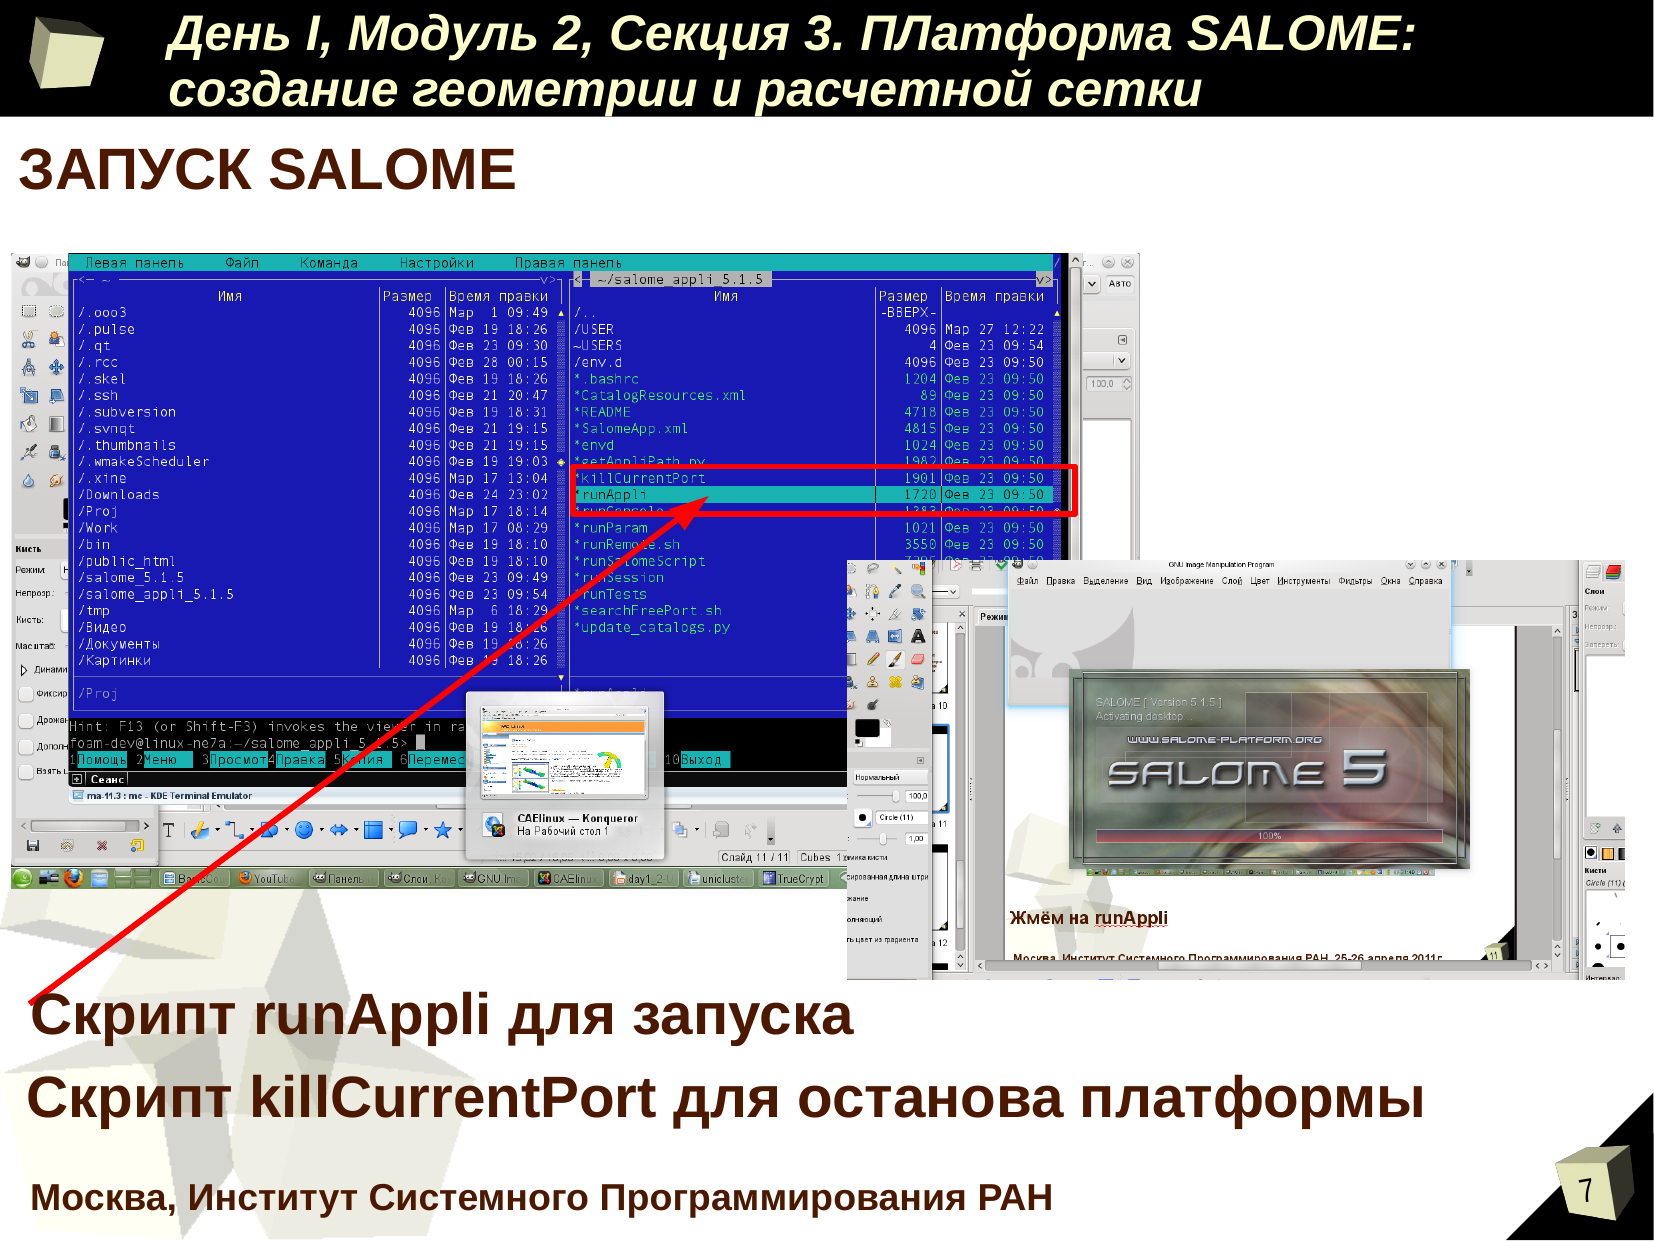

ЗАПУСК SALOME
Скрипт runAppli для запуска
Скрипт killCurrentPort для останова платформы